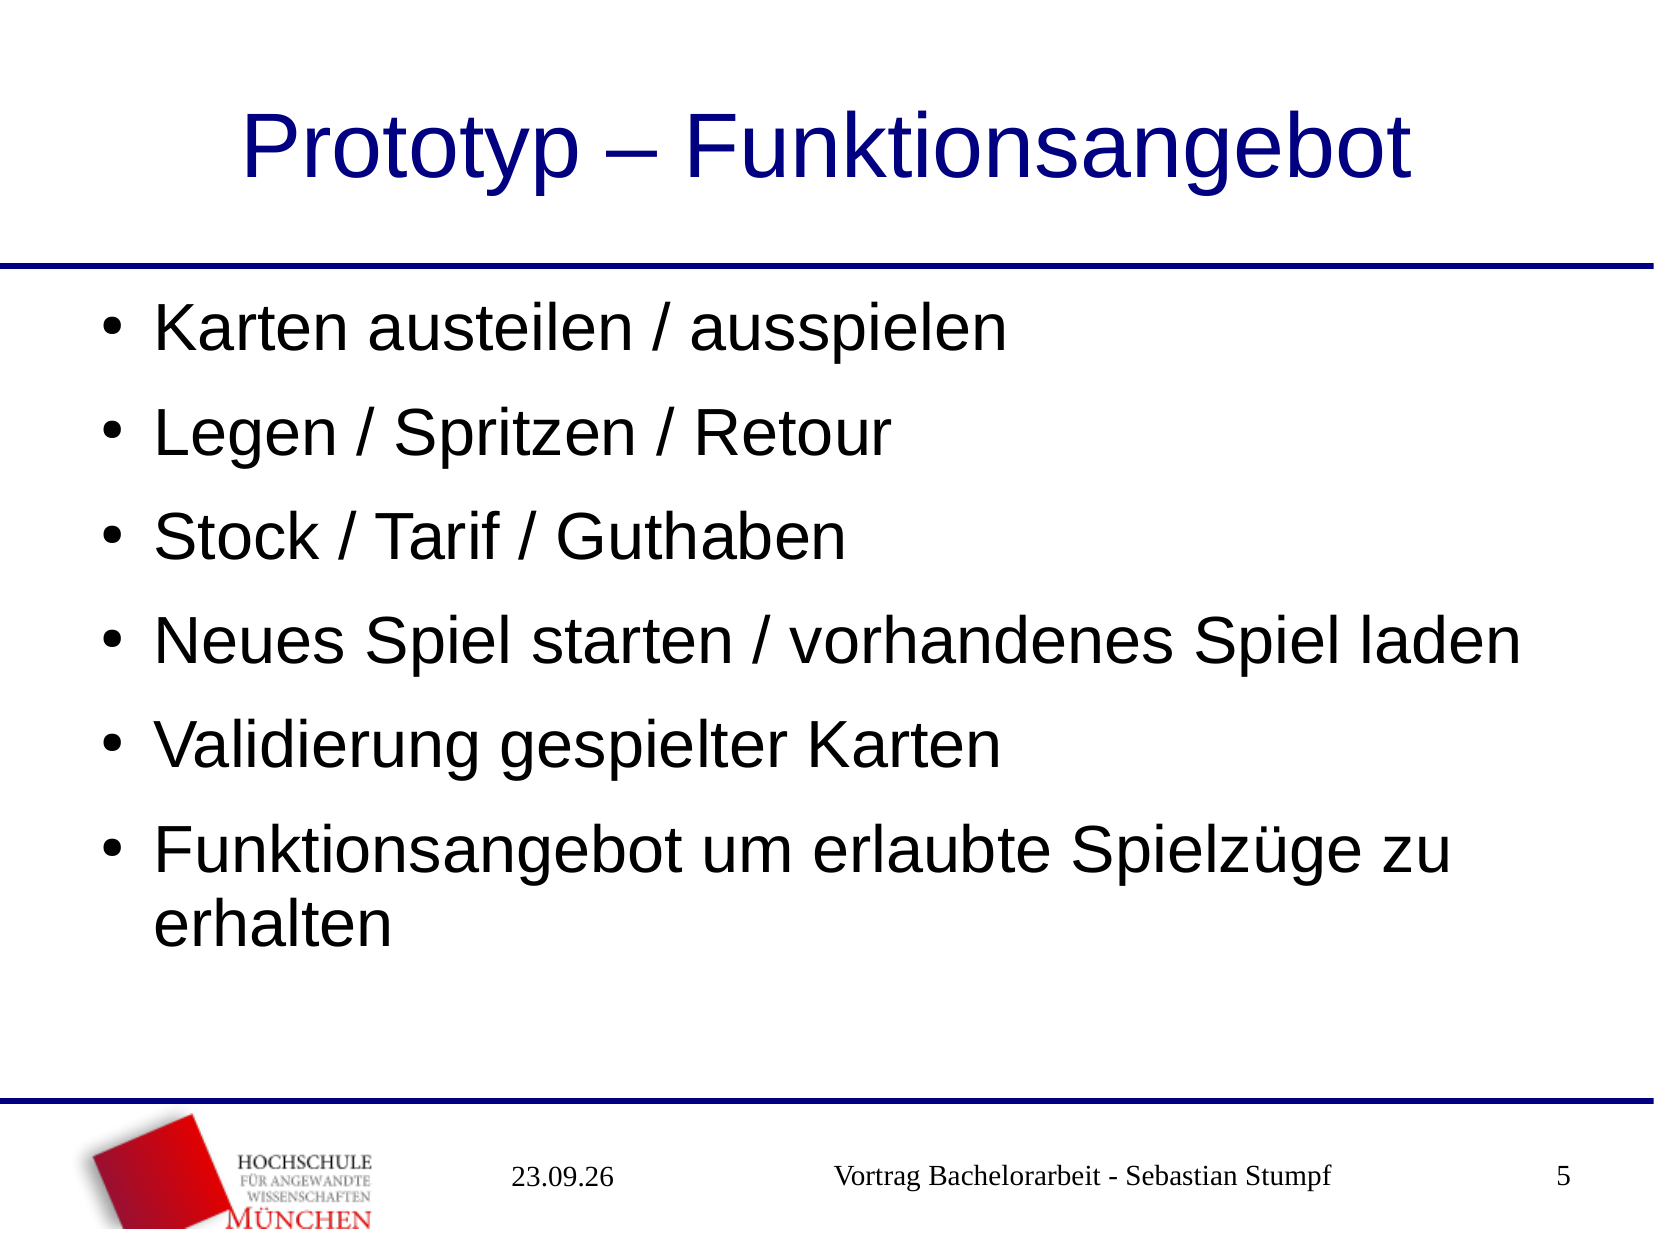

# Prototyp – Funktionsangebot
Karten austeilen / ausspielen
Legen / Spritzen / Retour
Stock / Tarif / Guthaben
Neues Spiel starten / vorhandenes Spiel laden
Validierung gespielter Karten
Funktionsangebot um erlaubte Spielzüge zu erhalten
Vortrag Bachelorarbeit - Sebastian Stumpf
5